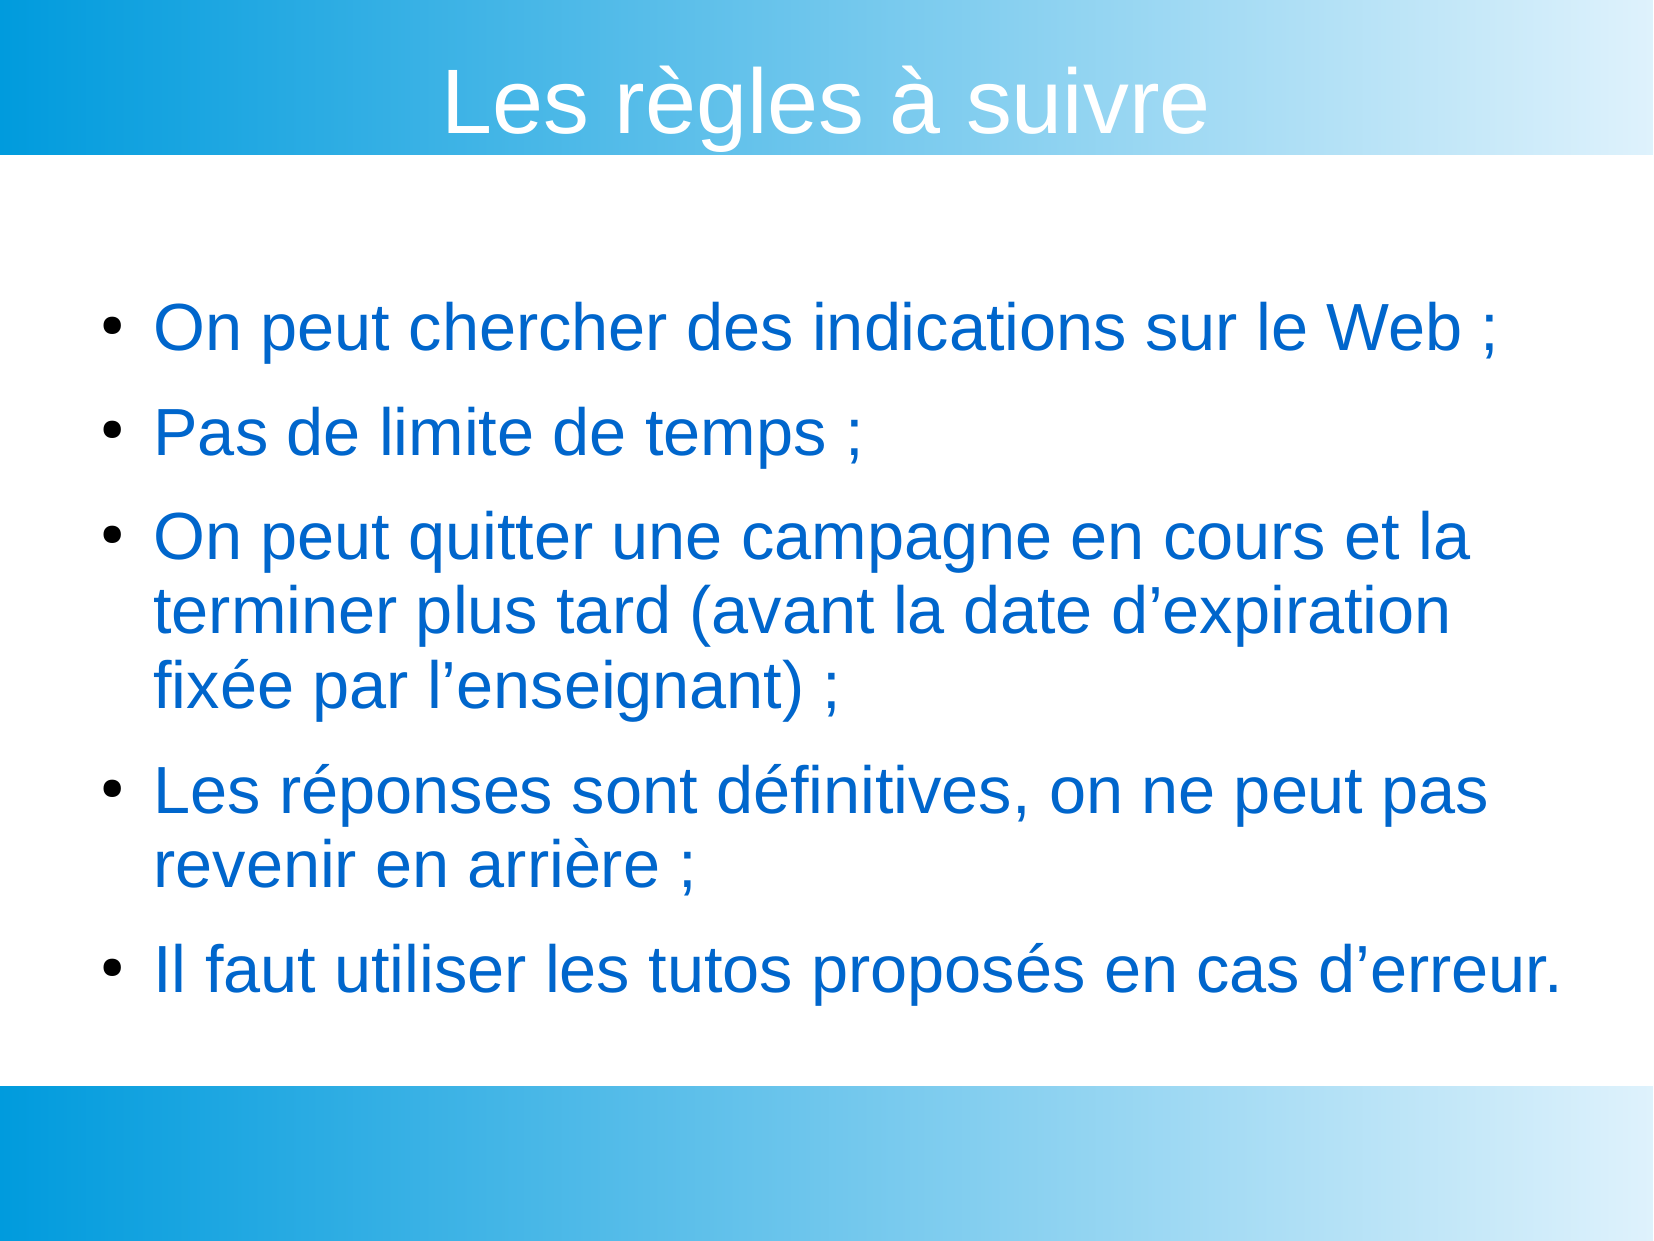

# Les règles à suivre
On peut chercher des indications sur le Web ;
Pas de limite de temps ;
On peut quitter une campagne en cours et la terminer plus tard (avant la date d’expiration fixée par l’enseignant) ;
Les réponses sont définitives, on ne peut pas revenir en arrière ;
Il faut utiliser les tutos proposés en cas d’erreur.